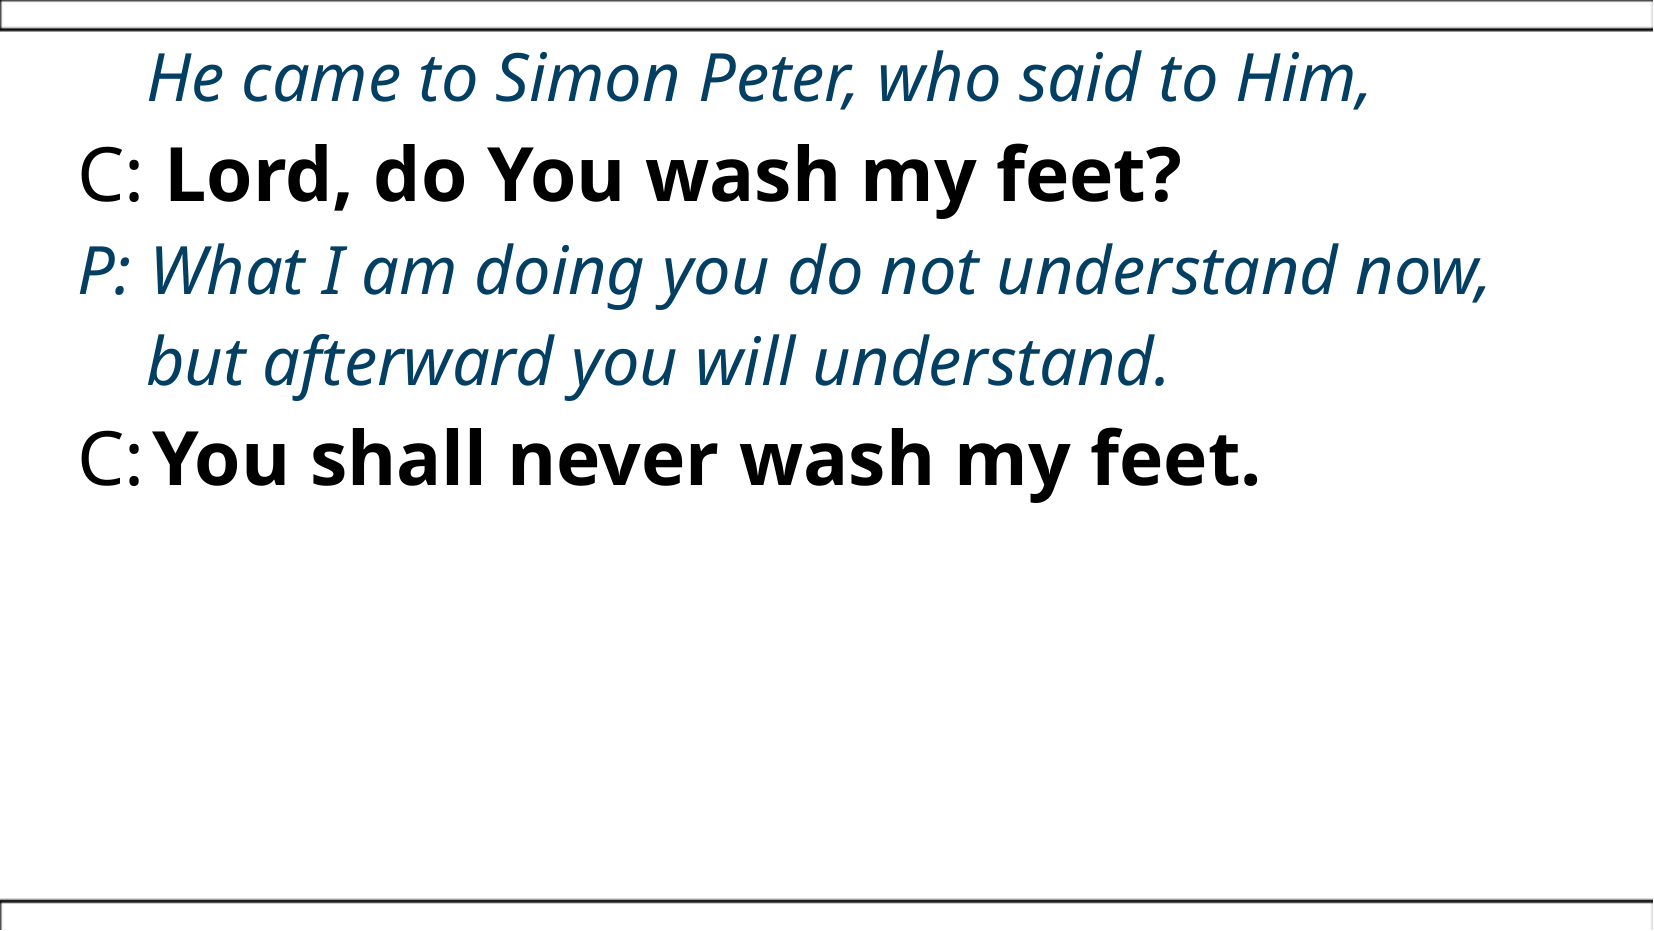

He came to Simon Peter, who said to Him,
C: Lord, do You wash my feet?
P: What I am doing you do not understand now,
 but afterward you will understand.
C:	You shall never wash my feet.